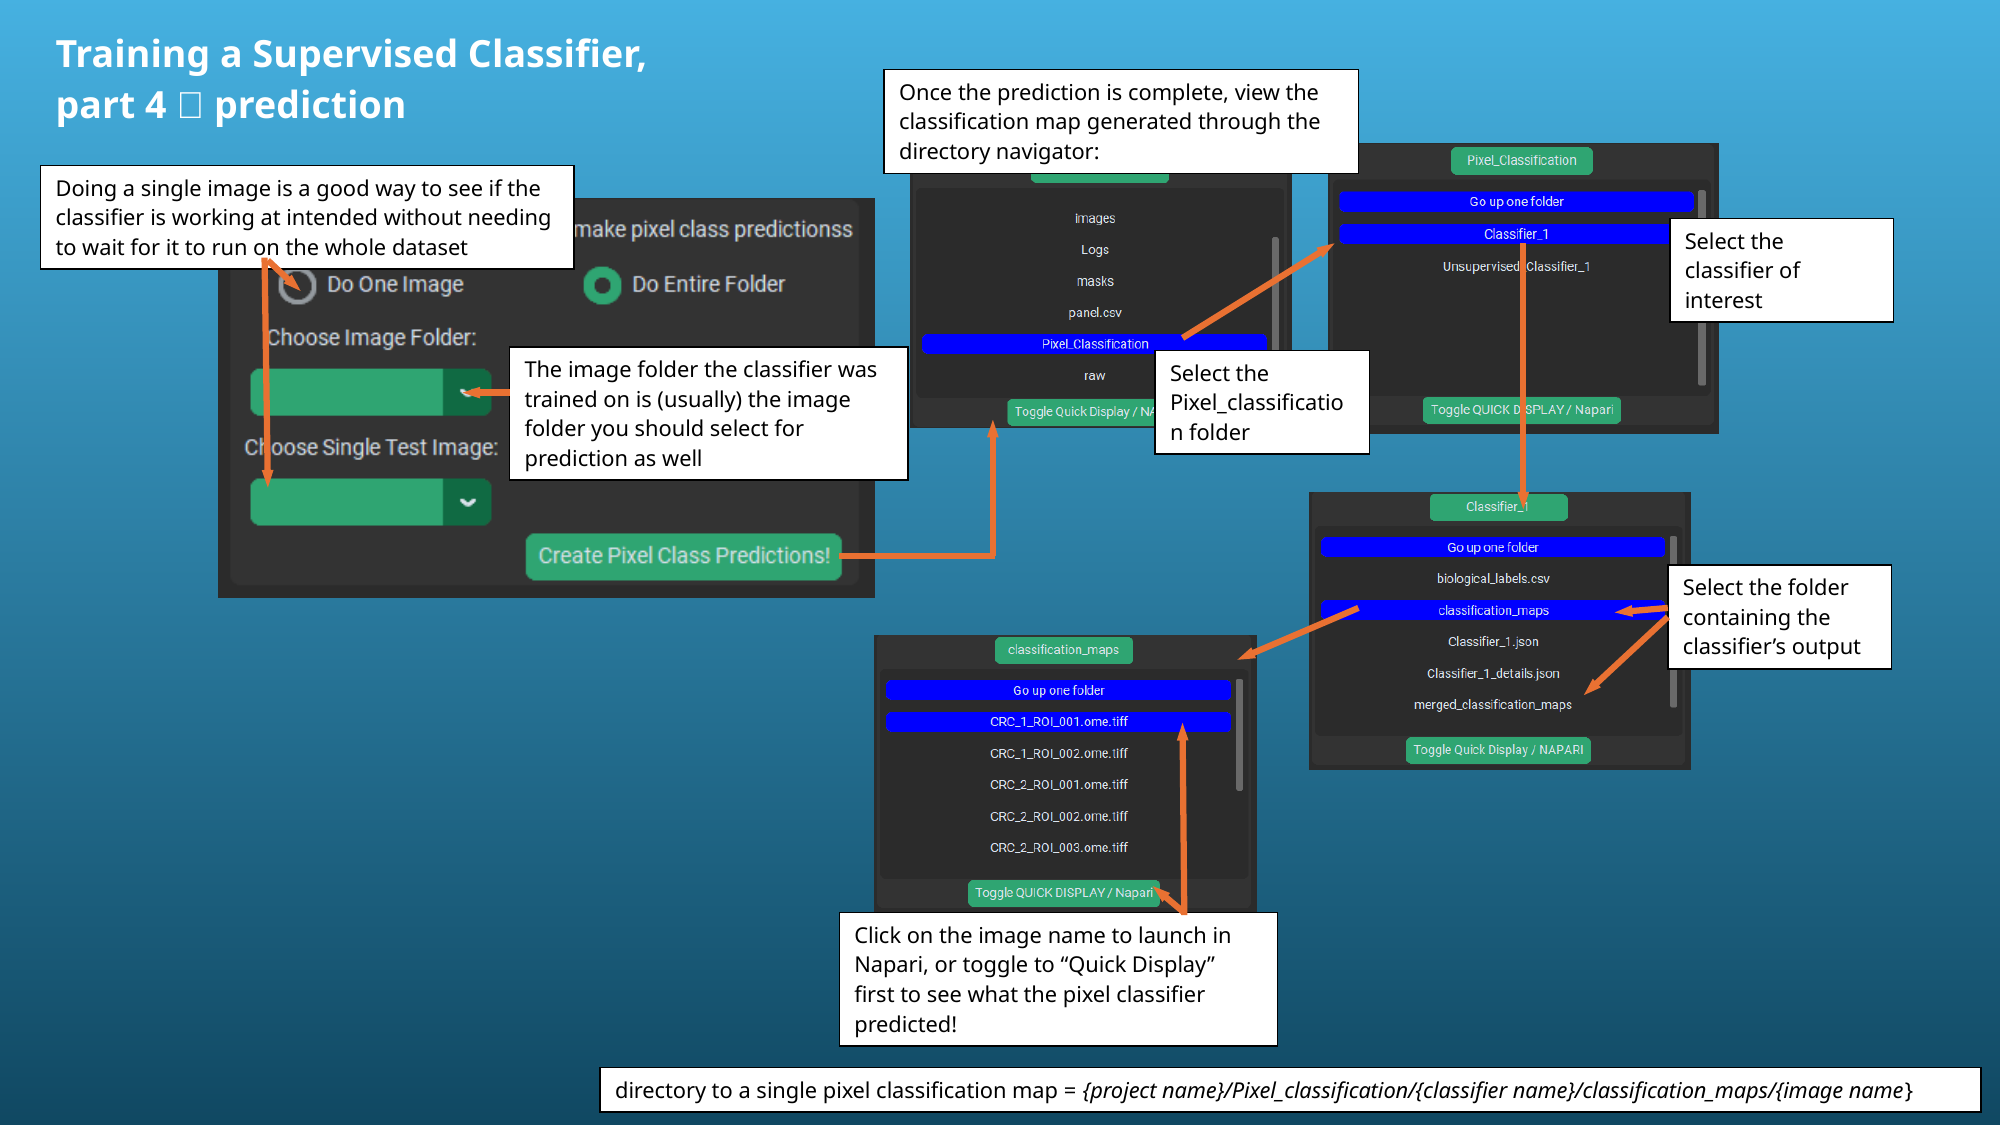

Training a Supervised Classifier,
part 4  prediction
Once the prediction is complete, view the classification map generated through the directory navigator:
Doing a single image is a good way to see if the classifier is working at intended without needing to wait for it to run on the whole dataset
Select the classifier of interest
The image folder the classifier was trained on is (usually) the image folder you should select for prediction as well
Select the Pixel_classification folder
Select the folder containing the classifier’s output
Click on the image name to launch in Napari, or toggle to “Quick Display” first to see what the pixel classifier predicted!
directory to a single pixel classification map = {project name}/Pixel_classification/{classifier name}/classification_maps/{image name}